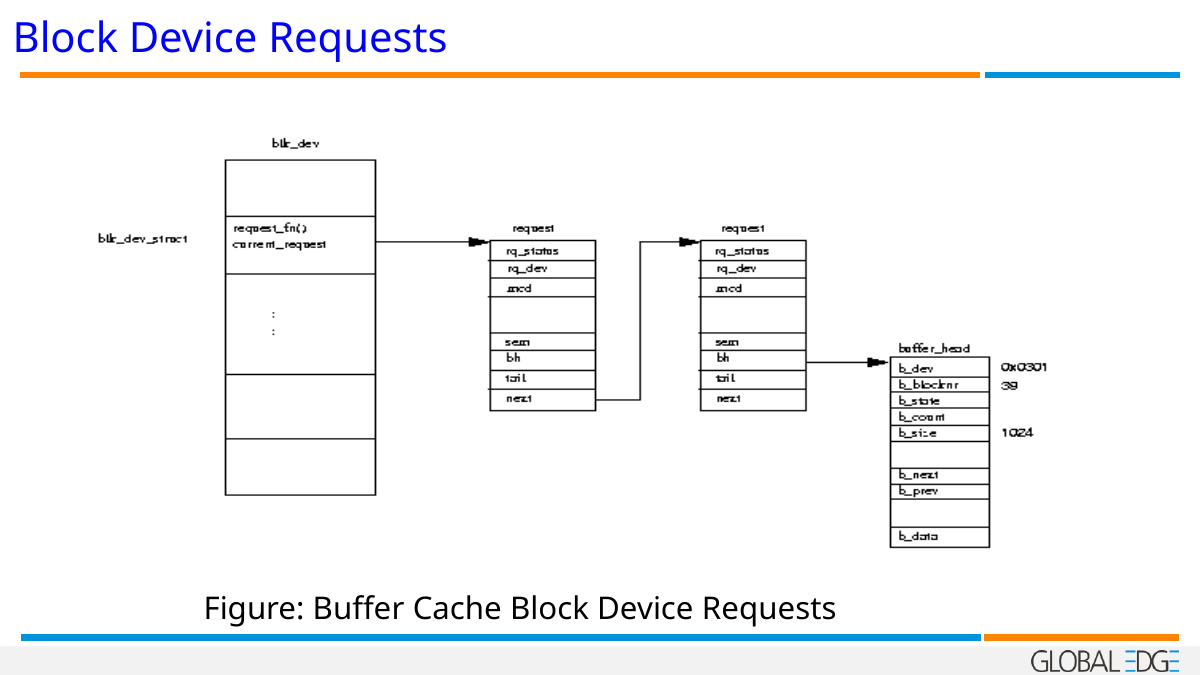

# Block Device Requests
 Figure: Buffer Cache Block Device Requests